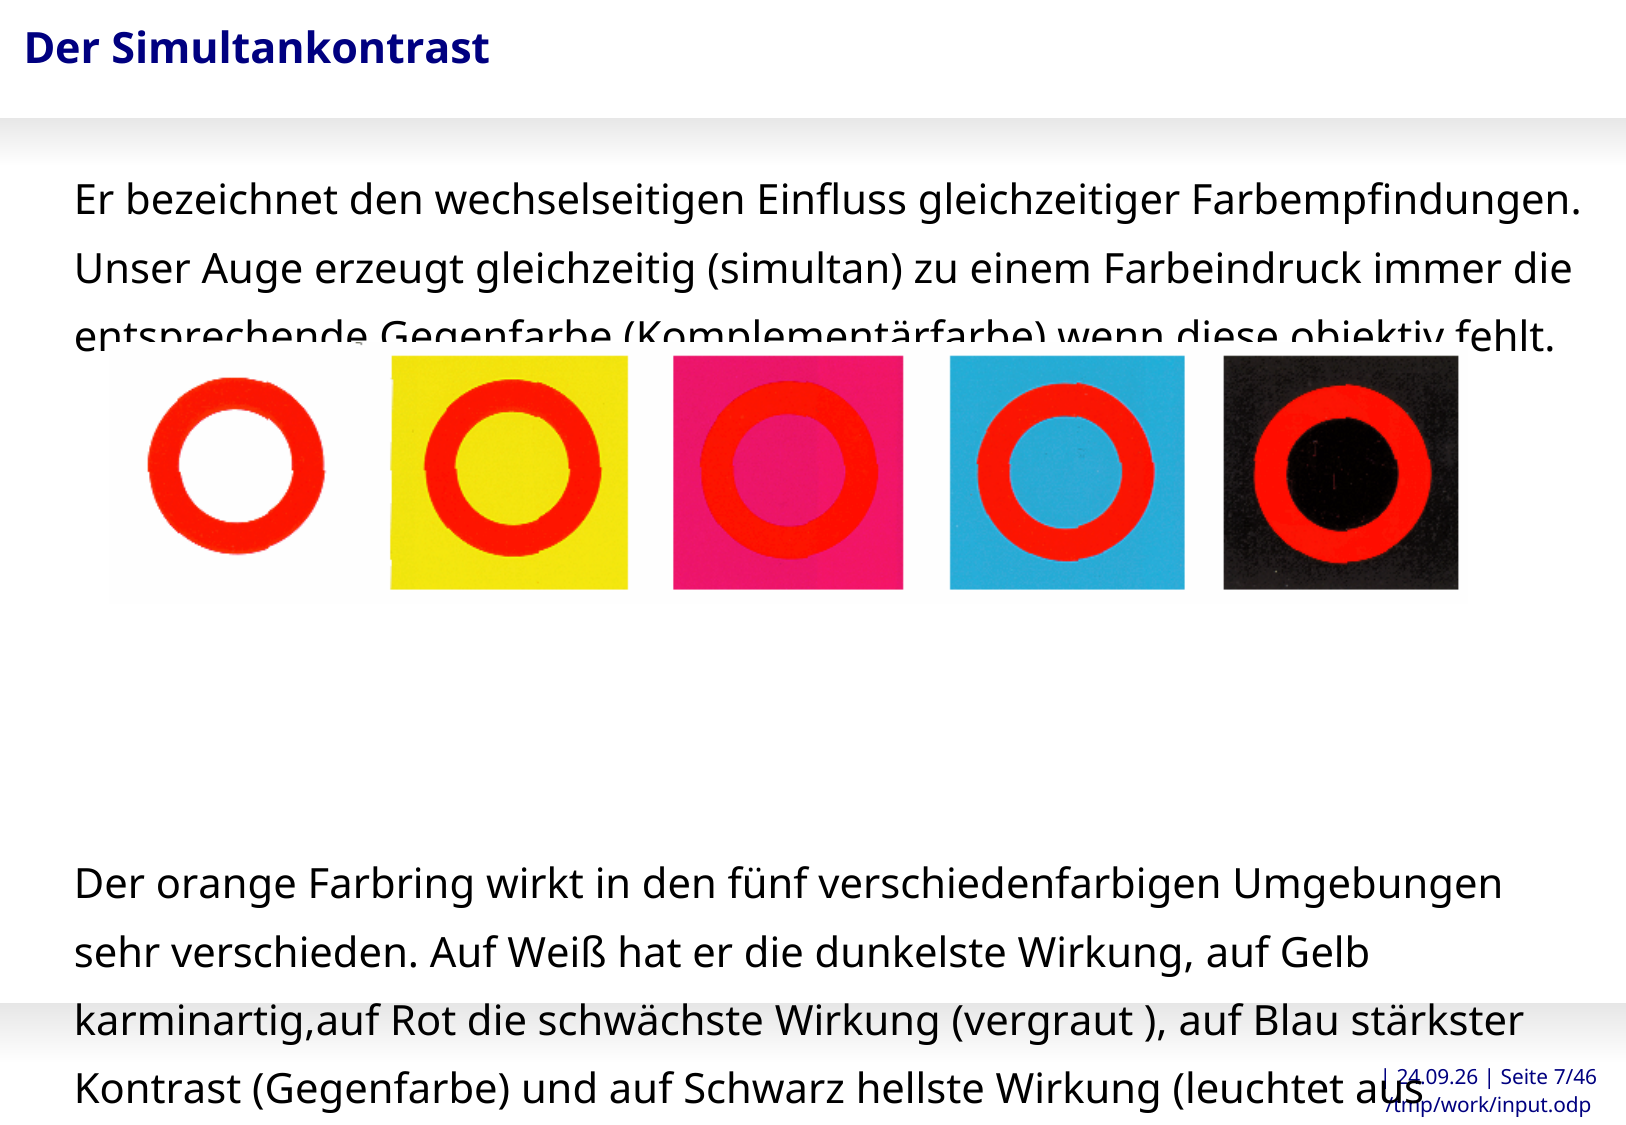

# Der Simultankontrast
Er bezeichnet den wechselseitigen Einfluss gleichzeitiger Farbempfindungen. Unser Auge erzeugt gleichzeitig (simultan) zu einem Farbeindruck immer die entsprechende Gegenfarbe (Komplementärfarbe) wenn diese objektiv fehlt.
Der orange Farbring wirkt in den fünf verschiedenfarbigen Umgebungen sehr verschieden. Auf Weiß hat er die dunkelste Wirkung, auf Gelb karminartig,auf Rot die schwächste Wirkung (vergraut ), auf Blau stärkster Kontrast (Gegenfarbe) und auf Schwarz hellste Wirkung (leuchtet aus dunkler Umgebung).